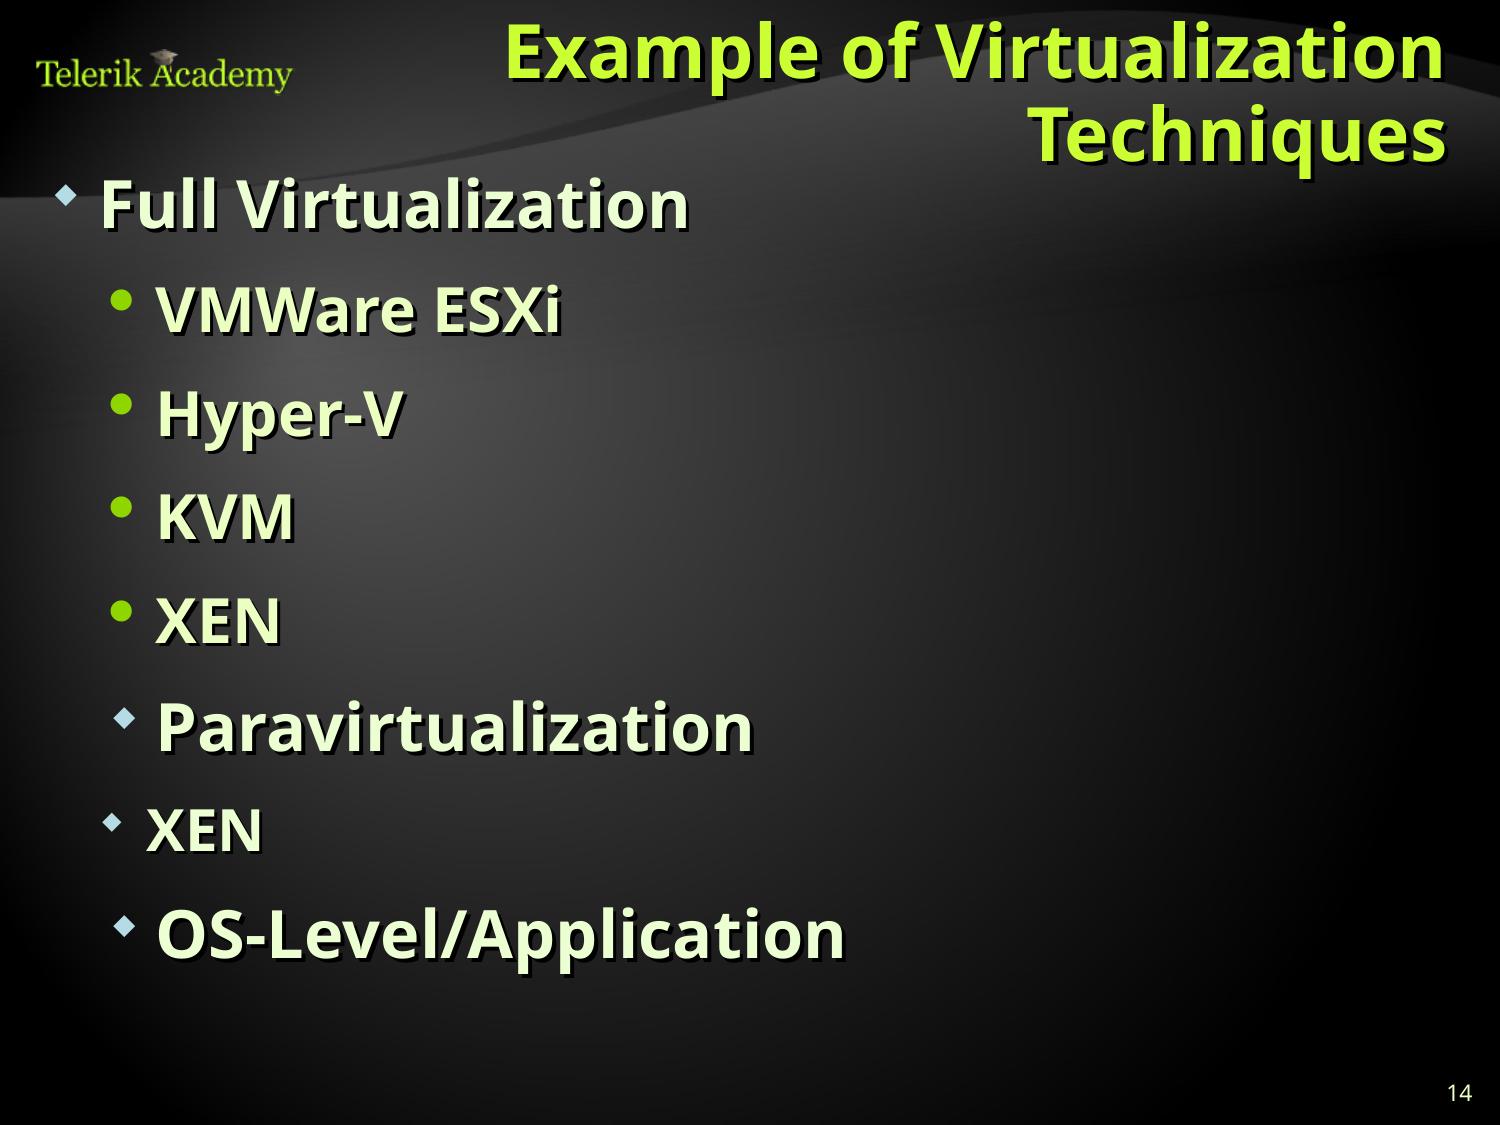

# Example of Virtualization Techniques
Full Virtualization
VMWare ESXi
Hyper-V
KVM
XEN
Paravirtualization
XEN
OS-Level/Application